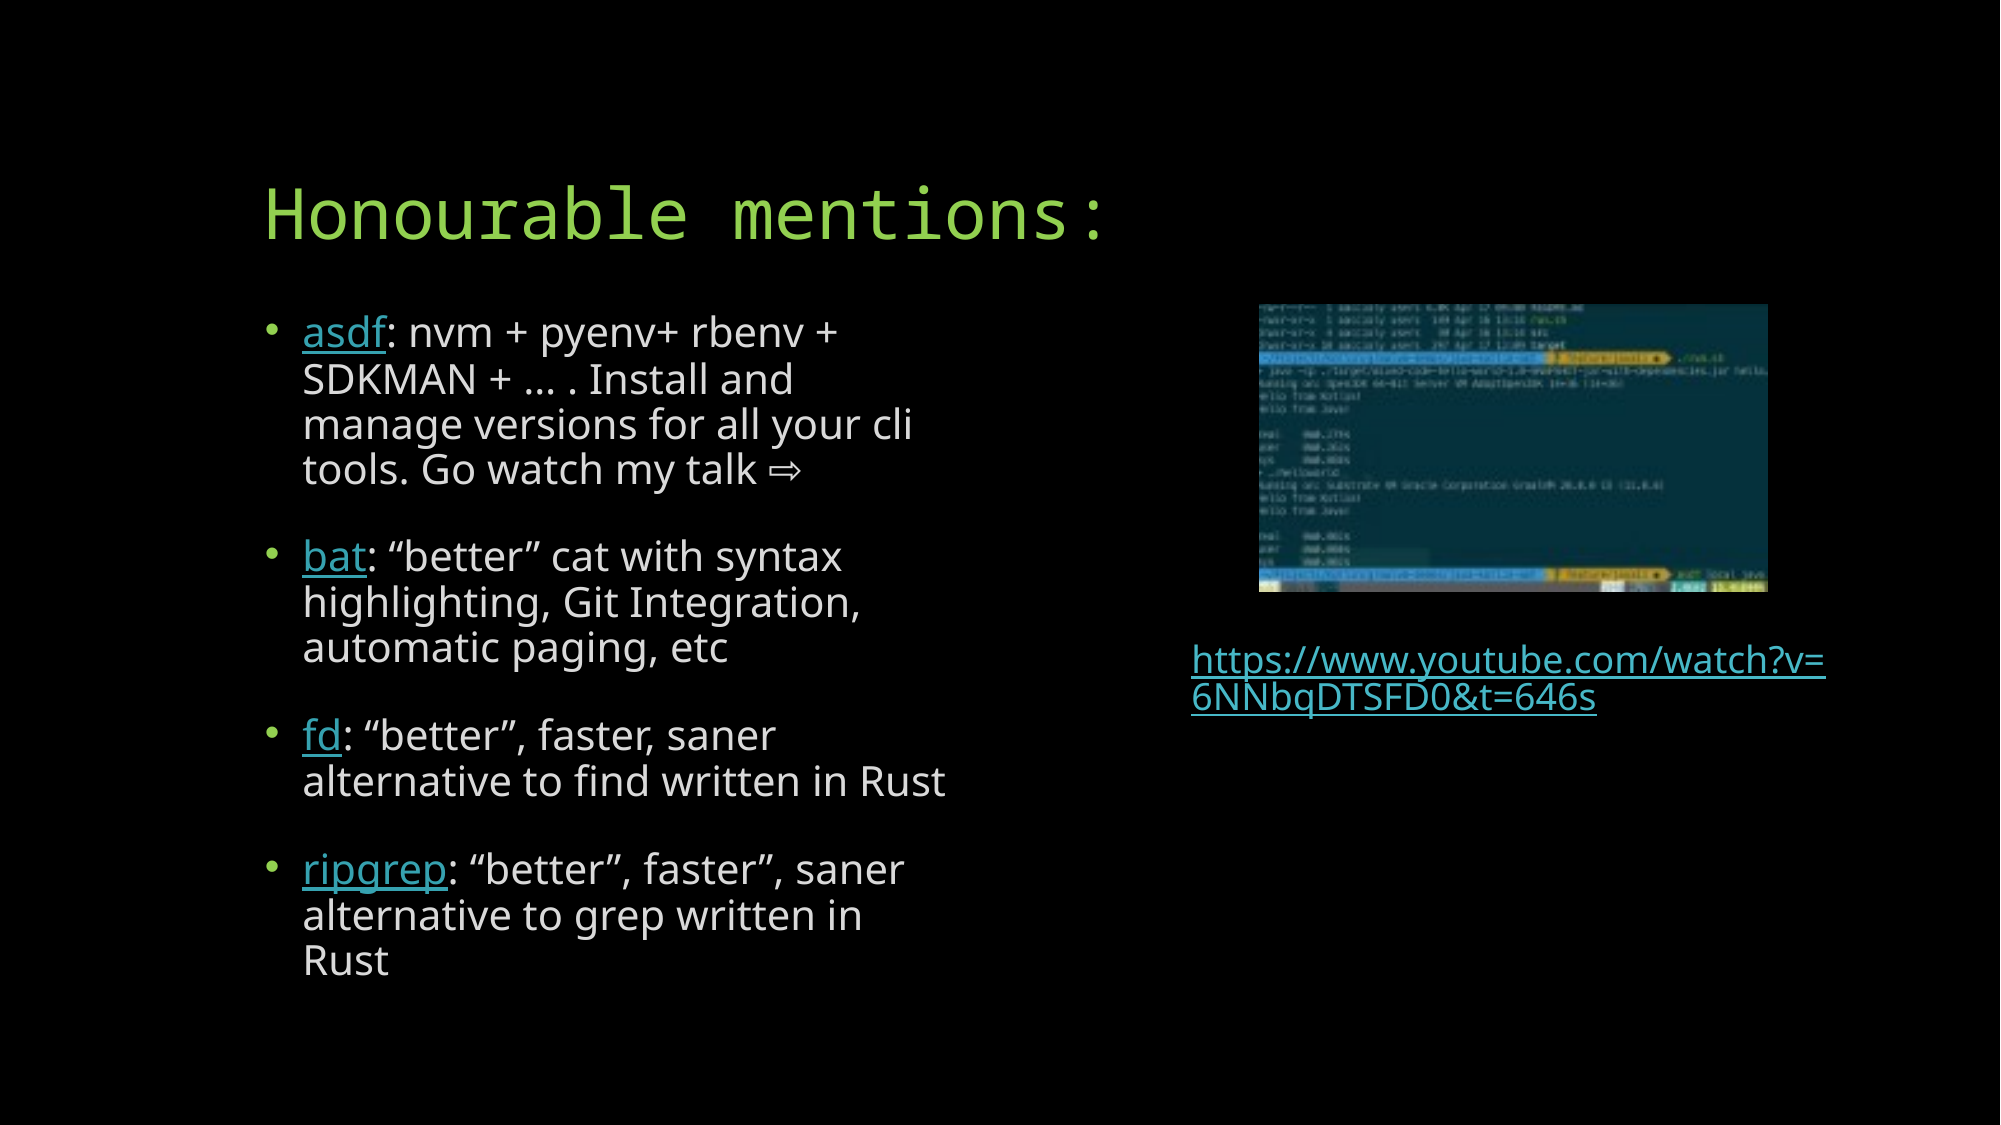

# Honourable mentions:
asdf: nvm + pyenv+ rbenv + SDKMAN + … . Install and manage versions for all your cli tools. Go watch my talk ⇨
bat: “better” cat with syntax highlighting, Git Integration, automatic paging, etc
fd: “better”, faster, saner alternative to find written in Rust
ripgrep: “better”, faster”, saner alternative to grep written in Rust
https://www.youtube.com/watch?v=6NNbqDTSFD0&t=646s